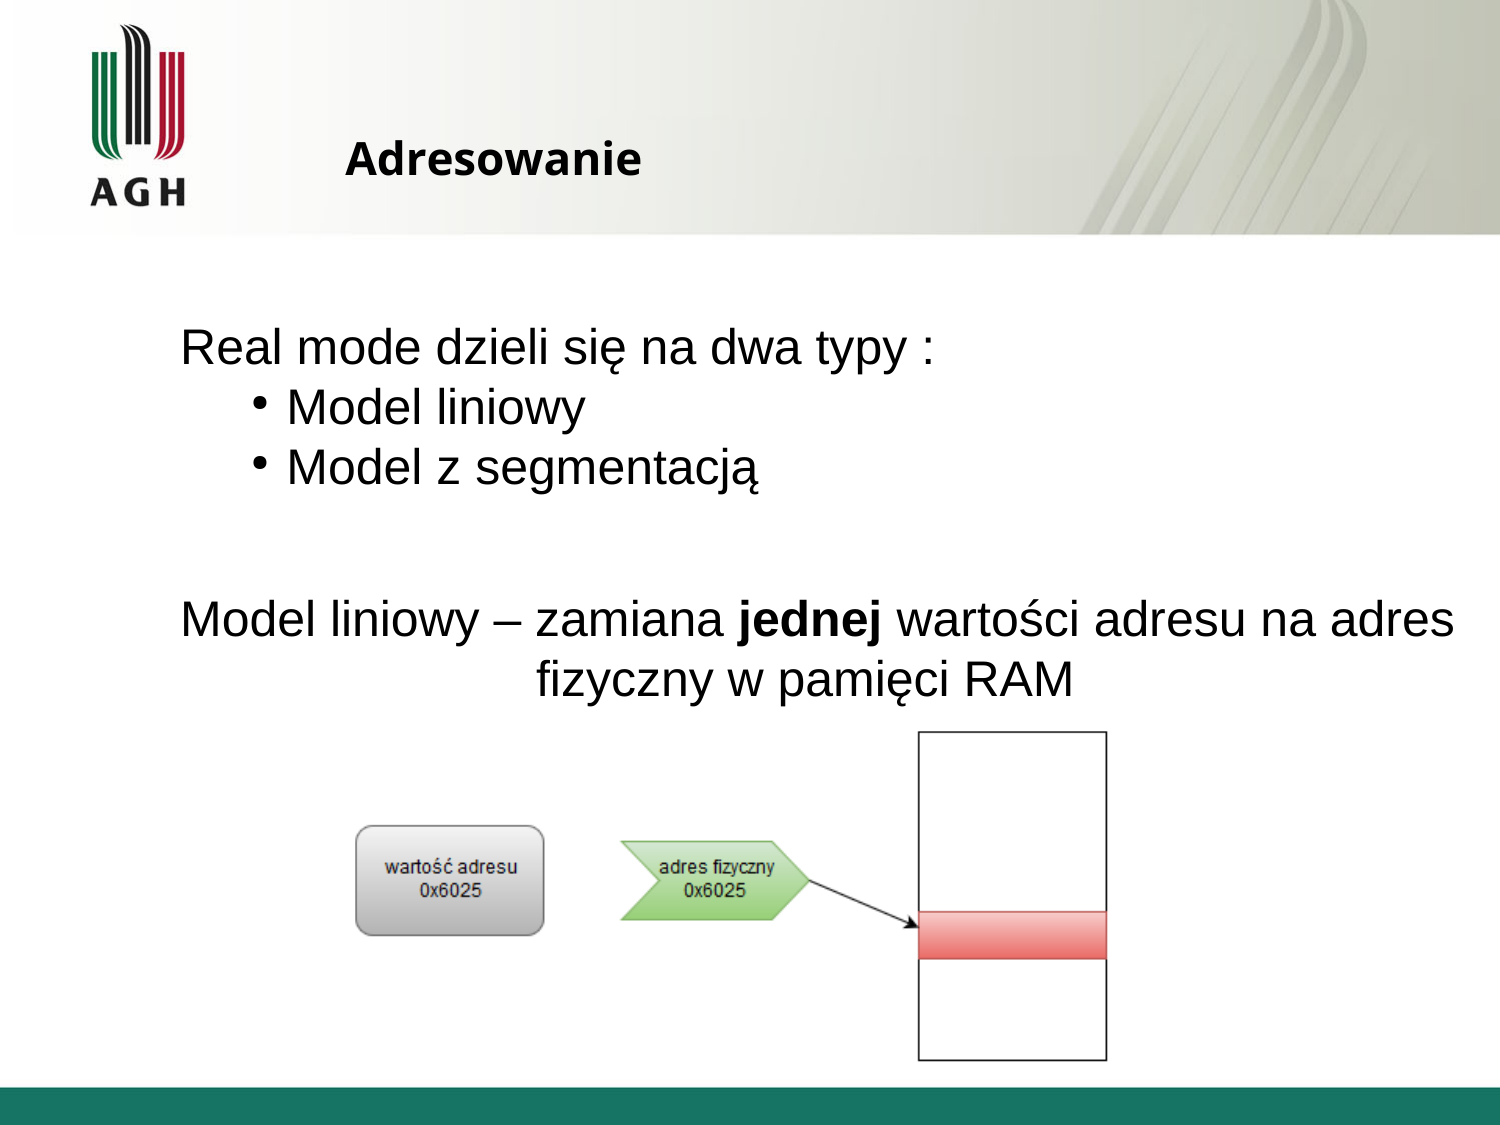

# Adresowanie
Real mode dzieli się na dwa typy :
Model liniowy
Model z segmentacją
Model liniowy – zamiana jednej wartości adresu na adres 		 fizyczny w pamięci RAM